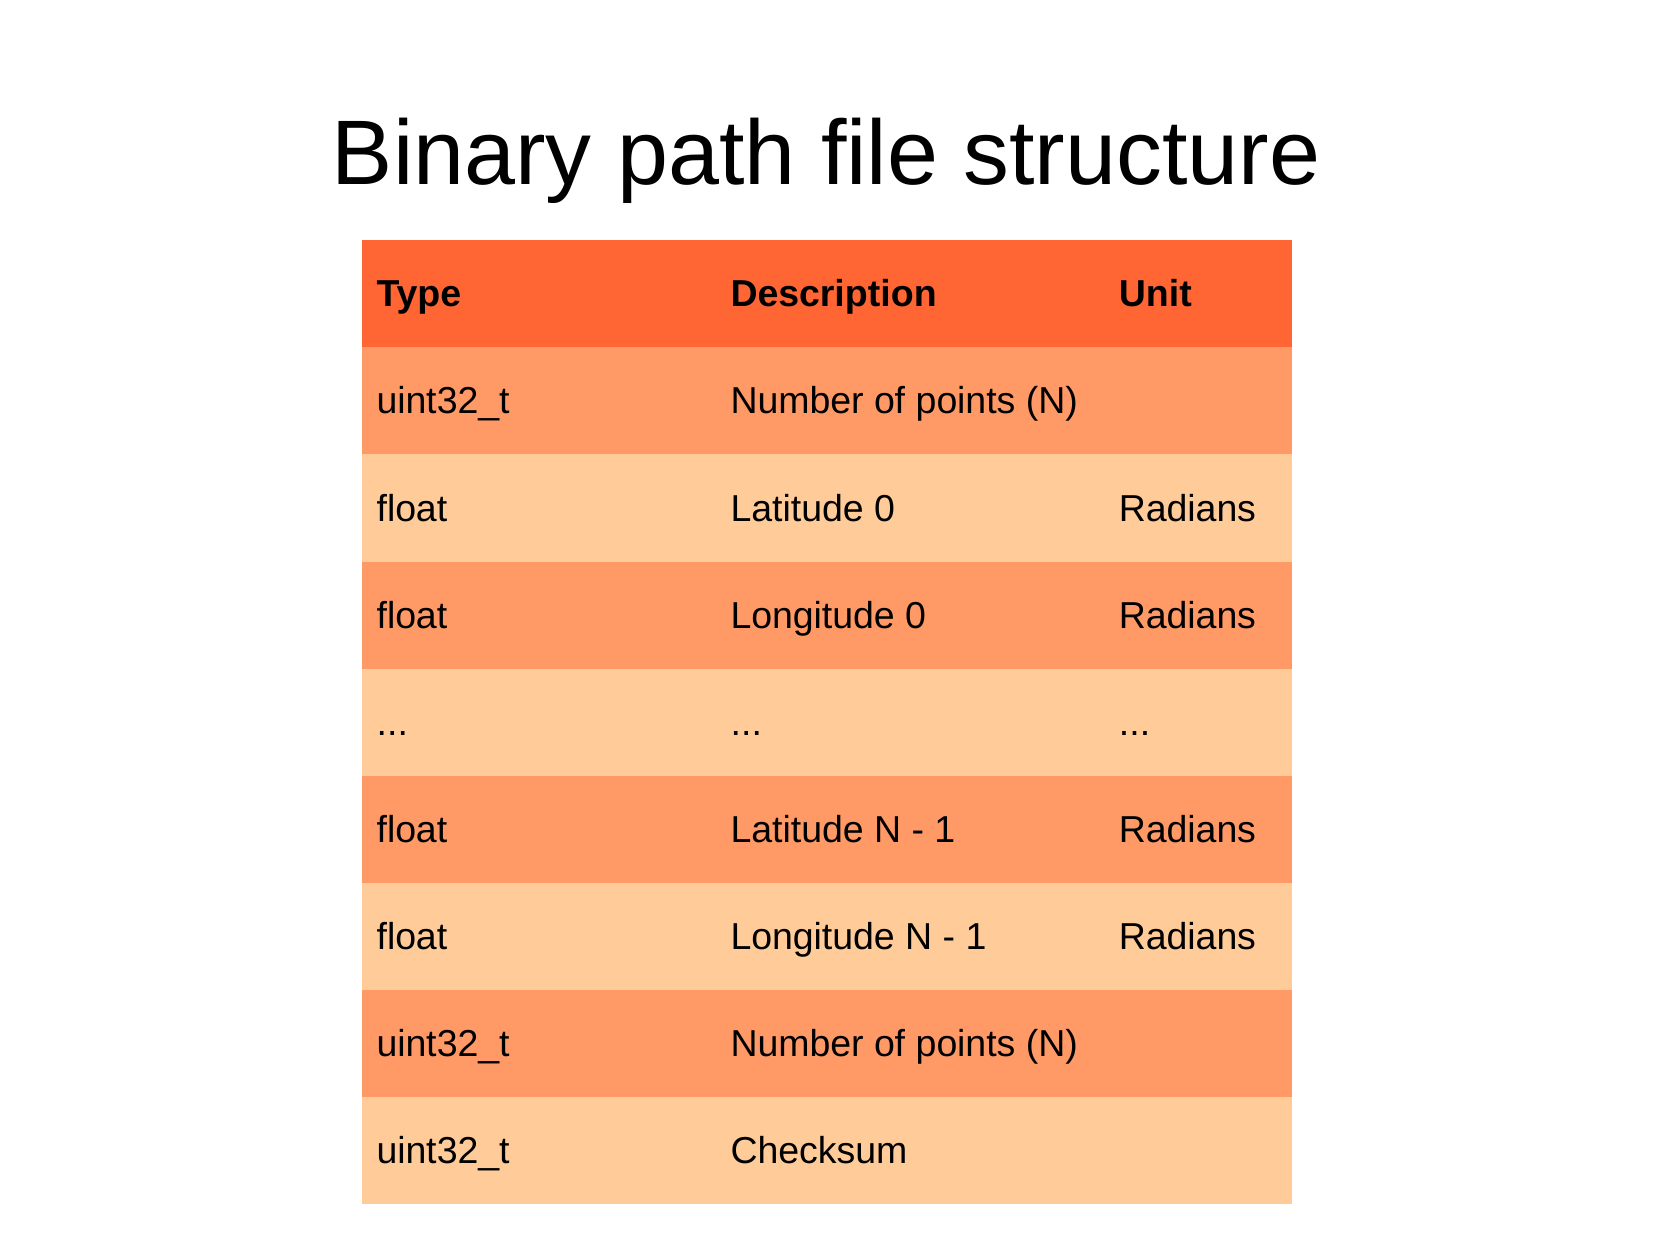

# Binary path file structure
| Type | Description | Unit |
| --- | --- | --- |
| uint32\_t | Number of points (N) | |
| float | Latitude 0 | Radians |
| float | Longitude 0 | Radians |
| ... | ... | ... |
| float | Latitude N - 1 | Radians |
| float | Longitude N - 1 | Radians |
| uint32\_t | Number of points (N) | |
| uint32\_t | Checksum | |